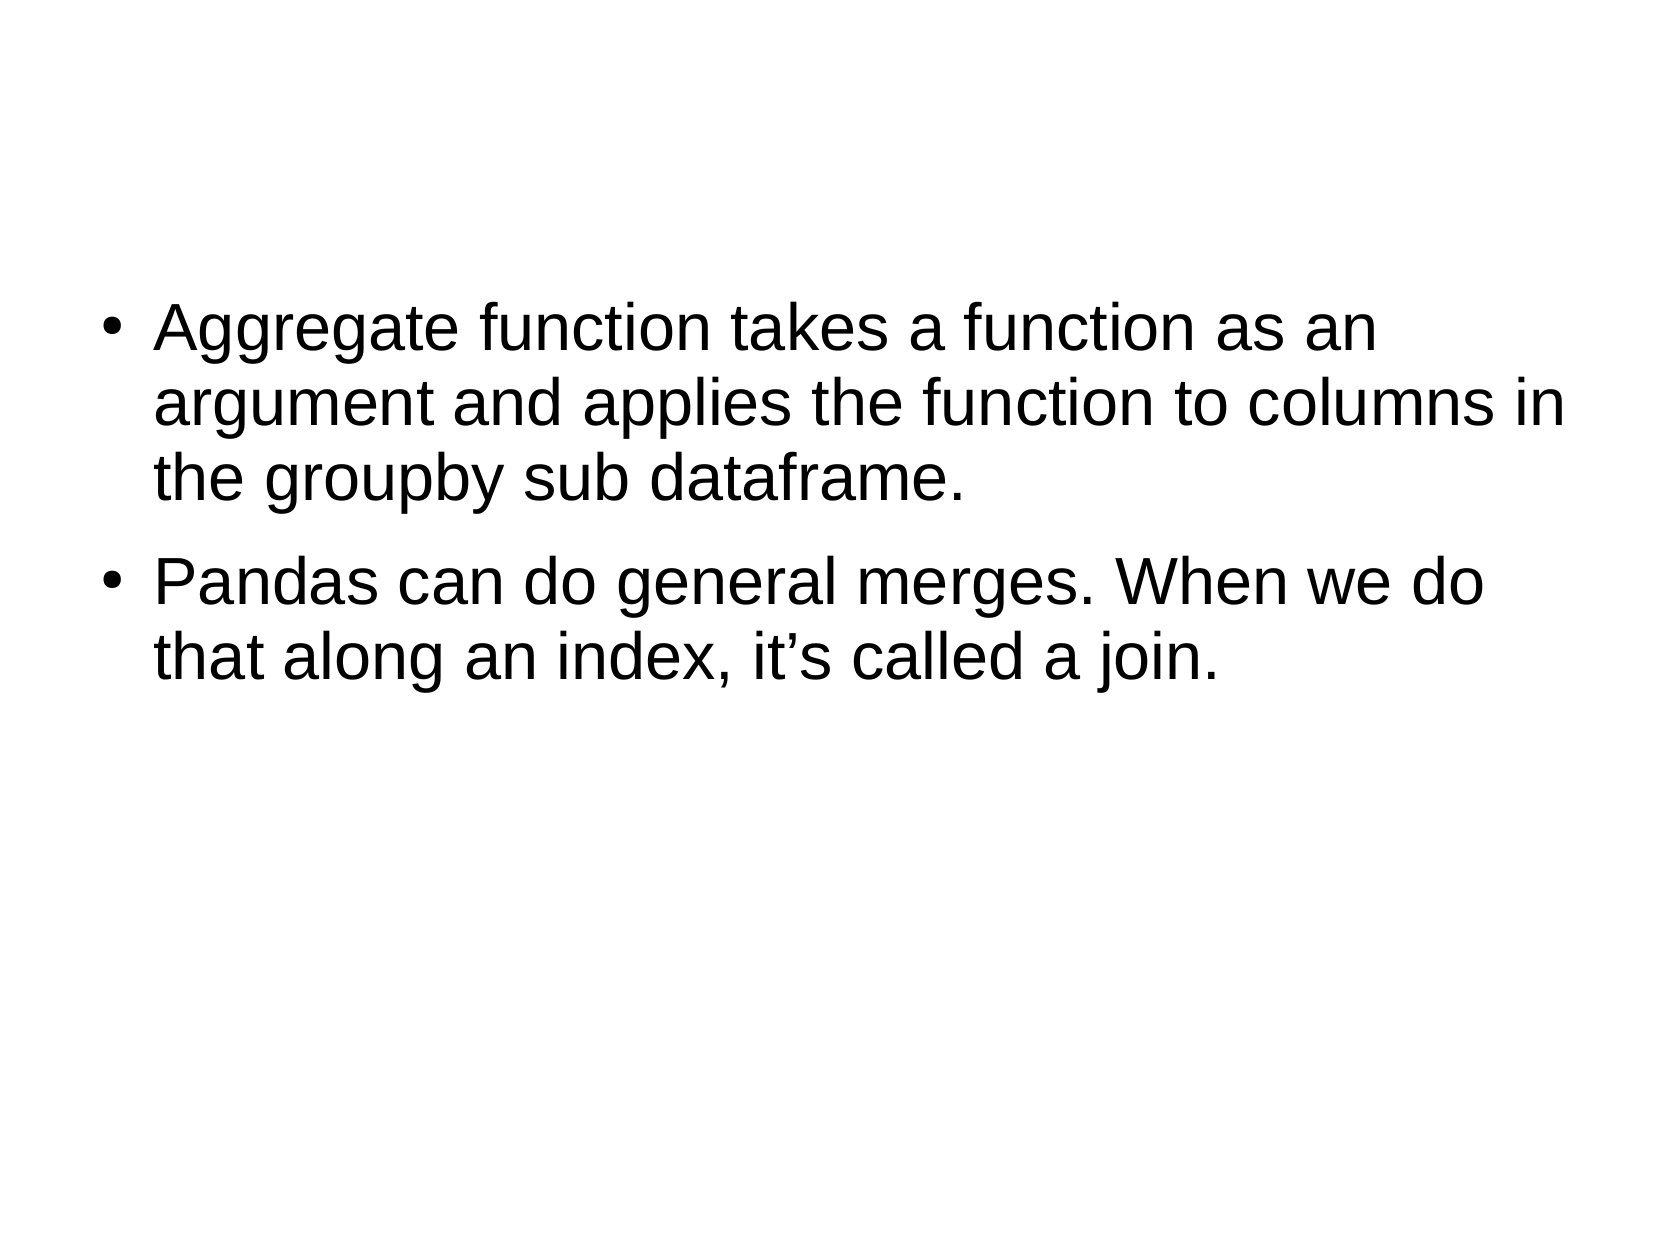

#
Aggregate function takes a function as an argument and applies the function to columns in the groupby sub dataframe.
Pandas can do general merges. When we do that along an index, it’s called a join.